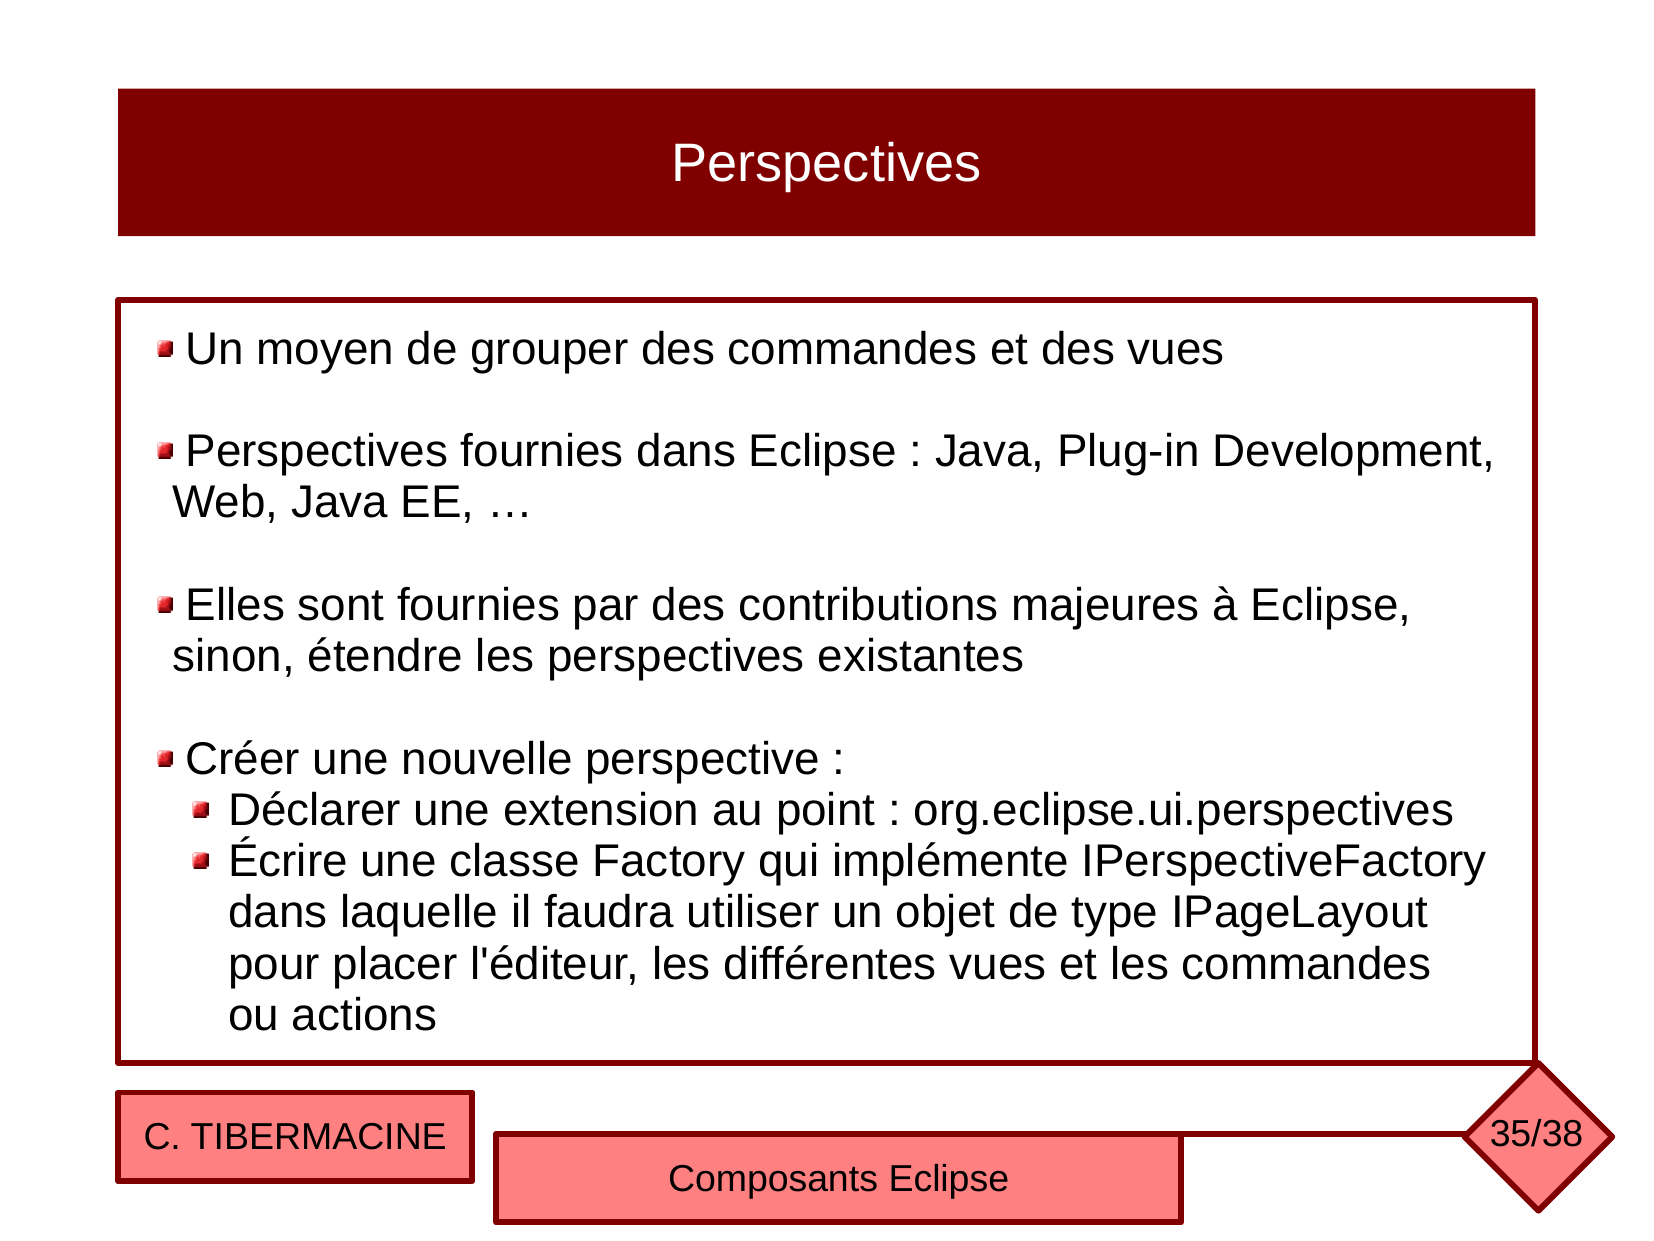

Perspectives
 Un moyen de grouper des commandes et des vues
 Perspectives fournies dans Eclipse : Java, Plug-in Development,
Web, Java EE, …
 Elles sont fournies par des contributions majeures à Eclipse,
sinon, étendre les perspectives existantes
 Créer une nouvelle perspective :
Déclarer une extension au point : org.eclipse.ui.perspectives
Écrire une classe Factory qui implémente IPerspectiveFactory
dans laquelle il faudra utiliser un objet de type IPageLayout
pour placer l'éditeur, les différentes vues et les commandes
ou actions
C. TIBERMACINE
Composants Eclipse